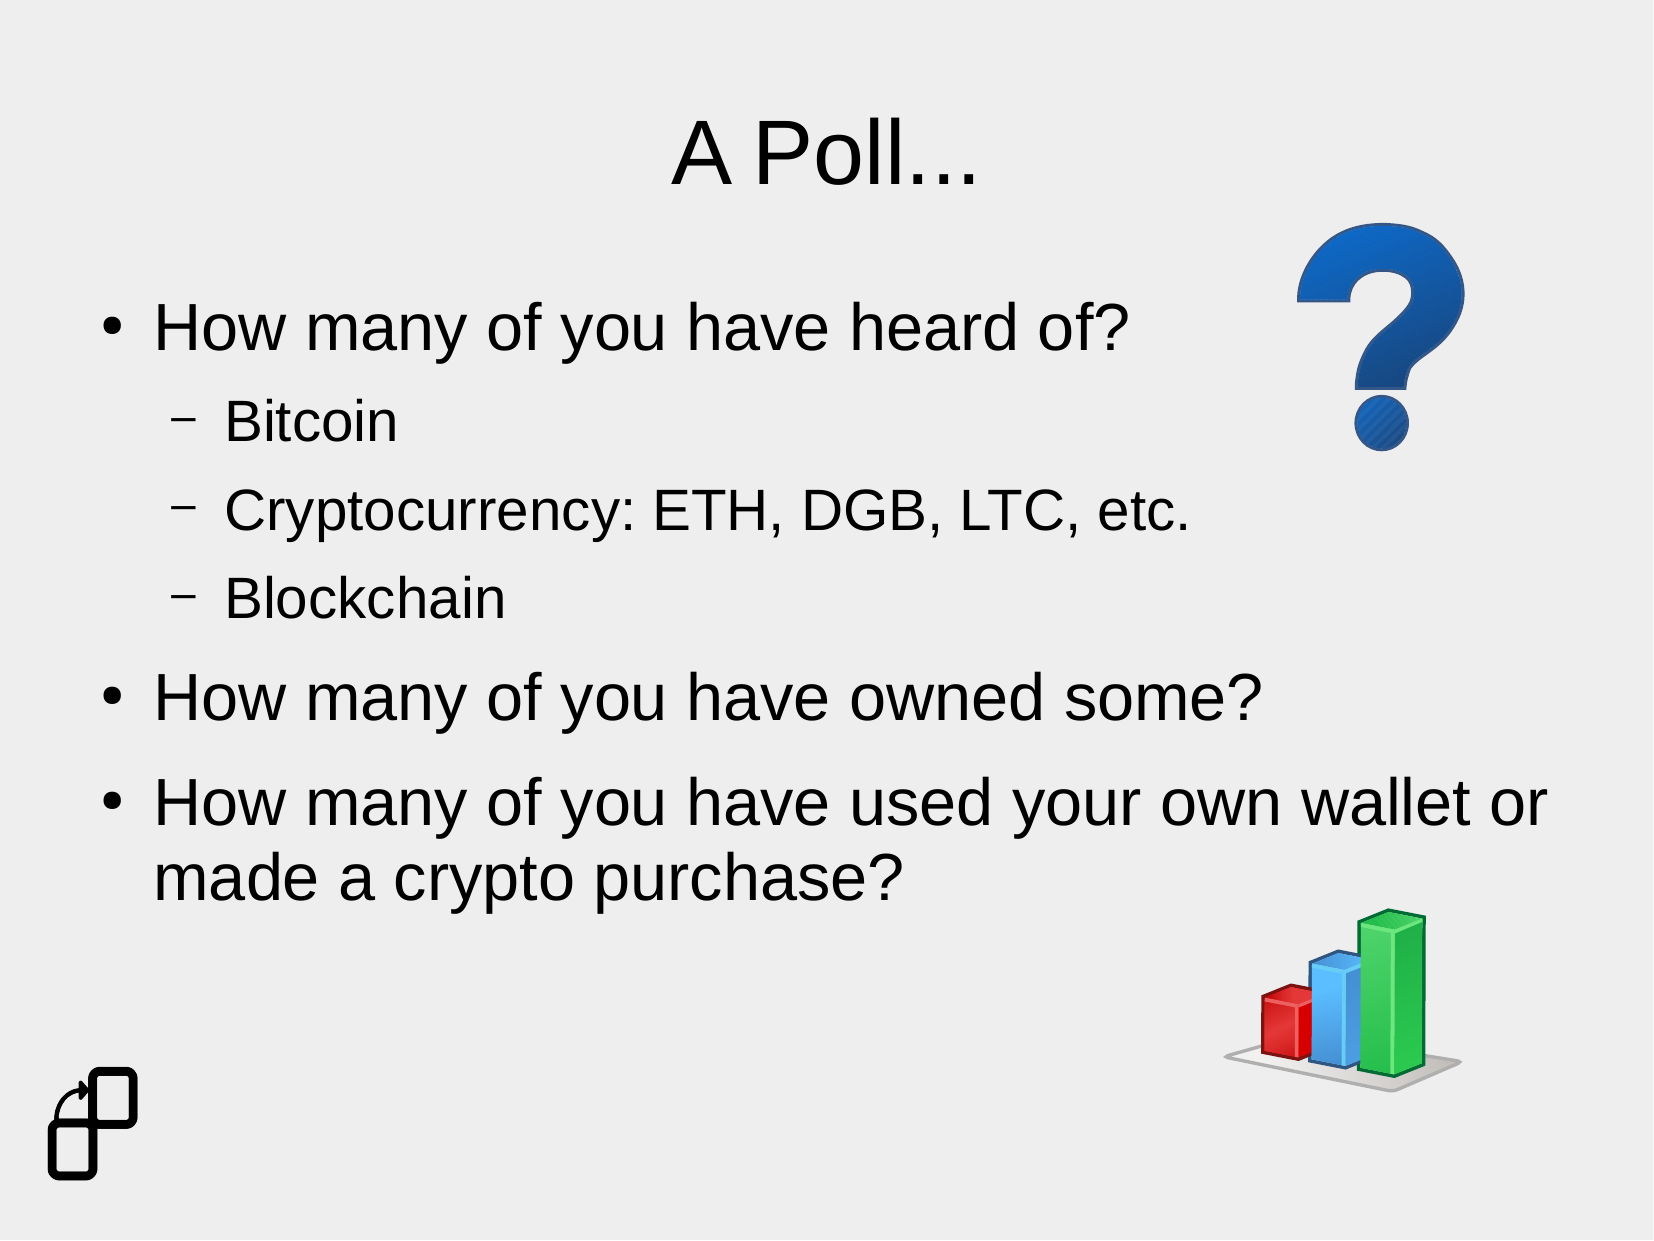

# A Poll...
How many of you have heard of?
Bitcoin
Cryptocurrency: ETH, DGB, LTC, etc.
Blockchain
How many of you have owned some?
How many of you have used your own wallet or made a crypto purchase?